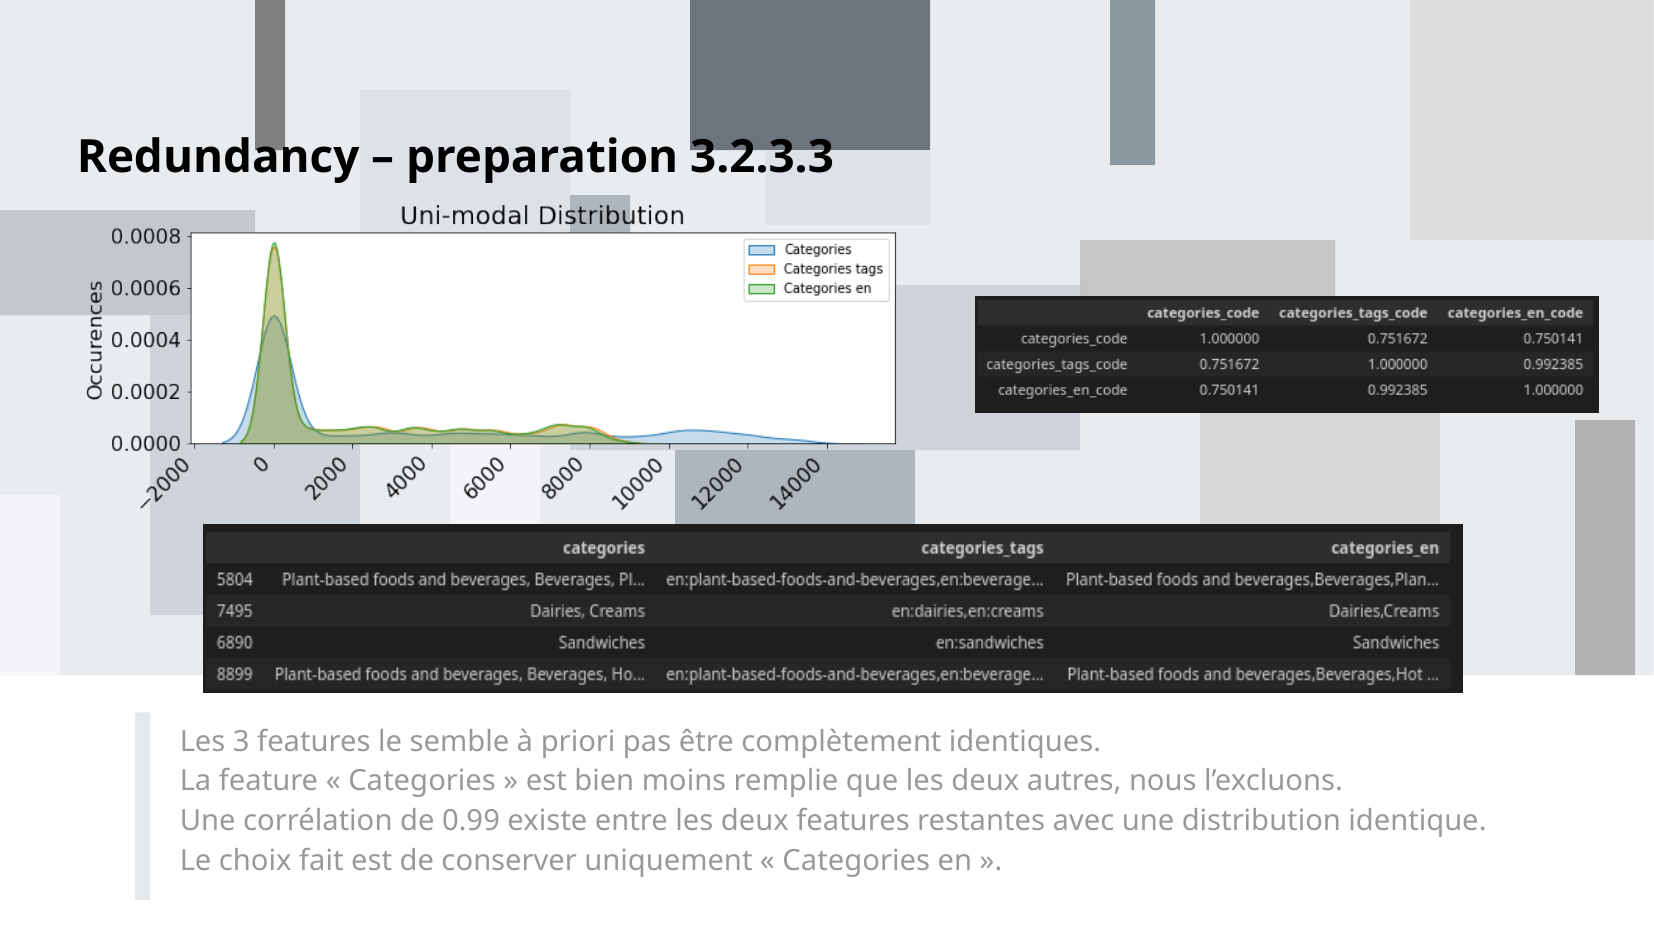

# Redundancy – preparation 3.2.3.3
Les 3 features le semble à priori pas être complètement identiques.
La feature « Categories » est bien moins remplie que les deux autres, nous l’excluons.
Une corrélation de 0.99 existe entre les deux features restantes avec une distribution identique. Le choix fait est de conserver uniquement « Categories en ».